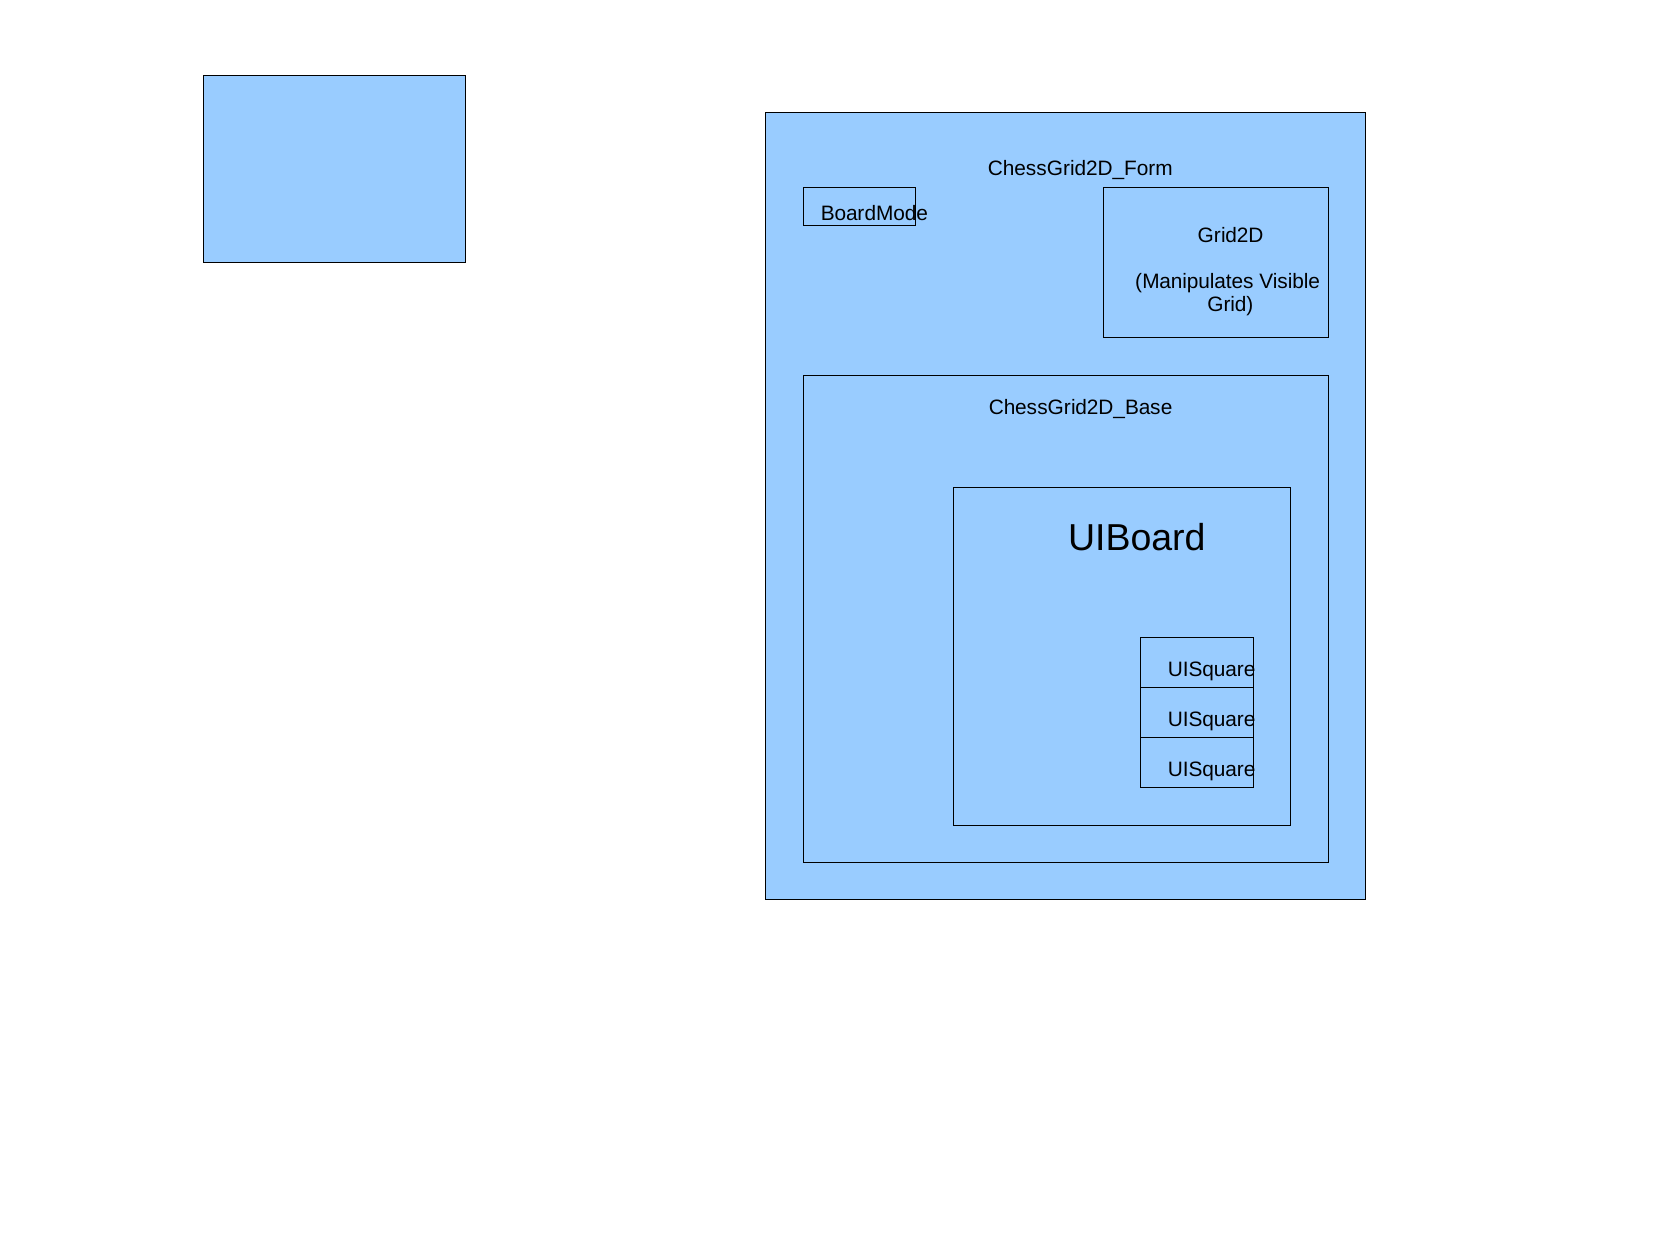

ChessGrid2D_Form
BoardMode
Grid2D
(Manipulates Visible
Grid)
ChessGrid2D_Base
UIBoard
UISquare
UISquare
UISquare